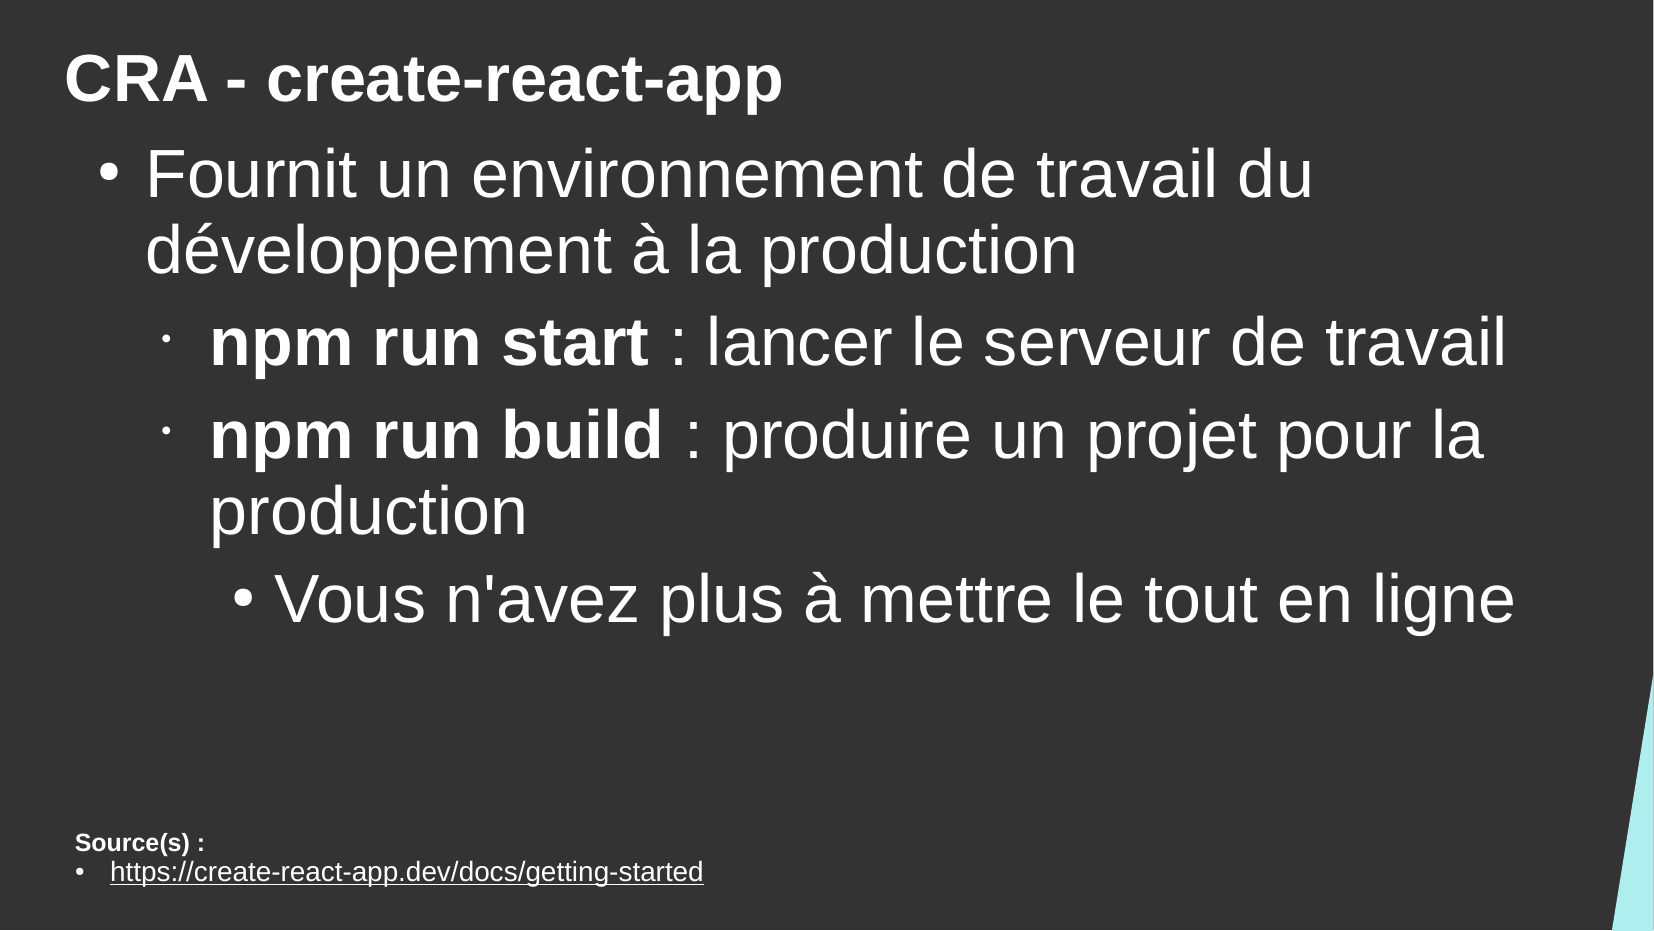

# CRA - create-react-app
Fournit un environnement de travail du développement à la production
npm run start : lancer le serveur de travail
npm run build : produire un projet pour la production
Vous n'avez plus à mettre le tout en ligne
Source(s) :
https://create-react-app.dev/docs/getting-started